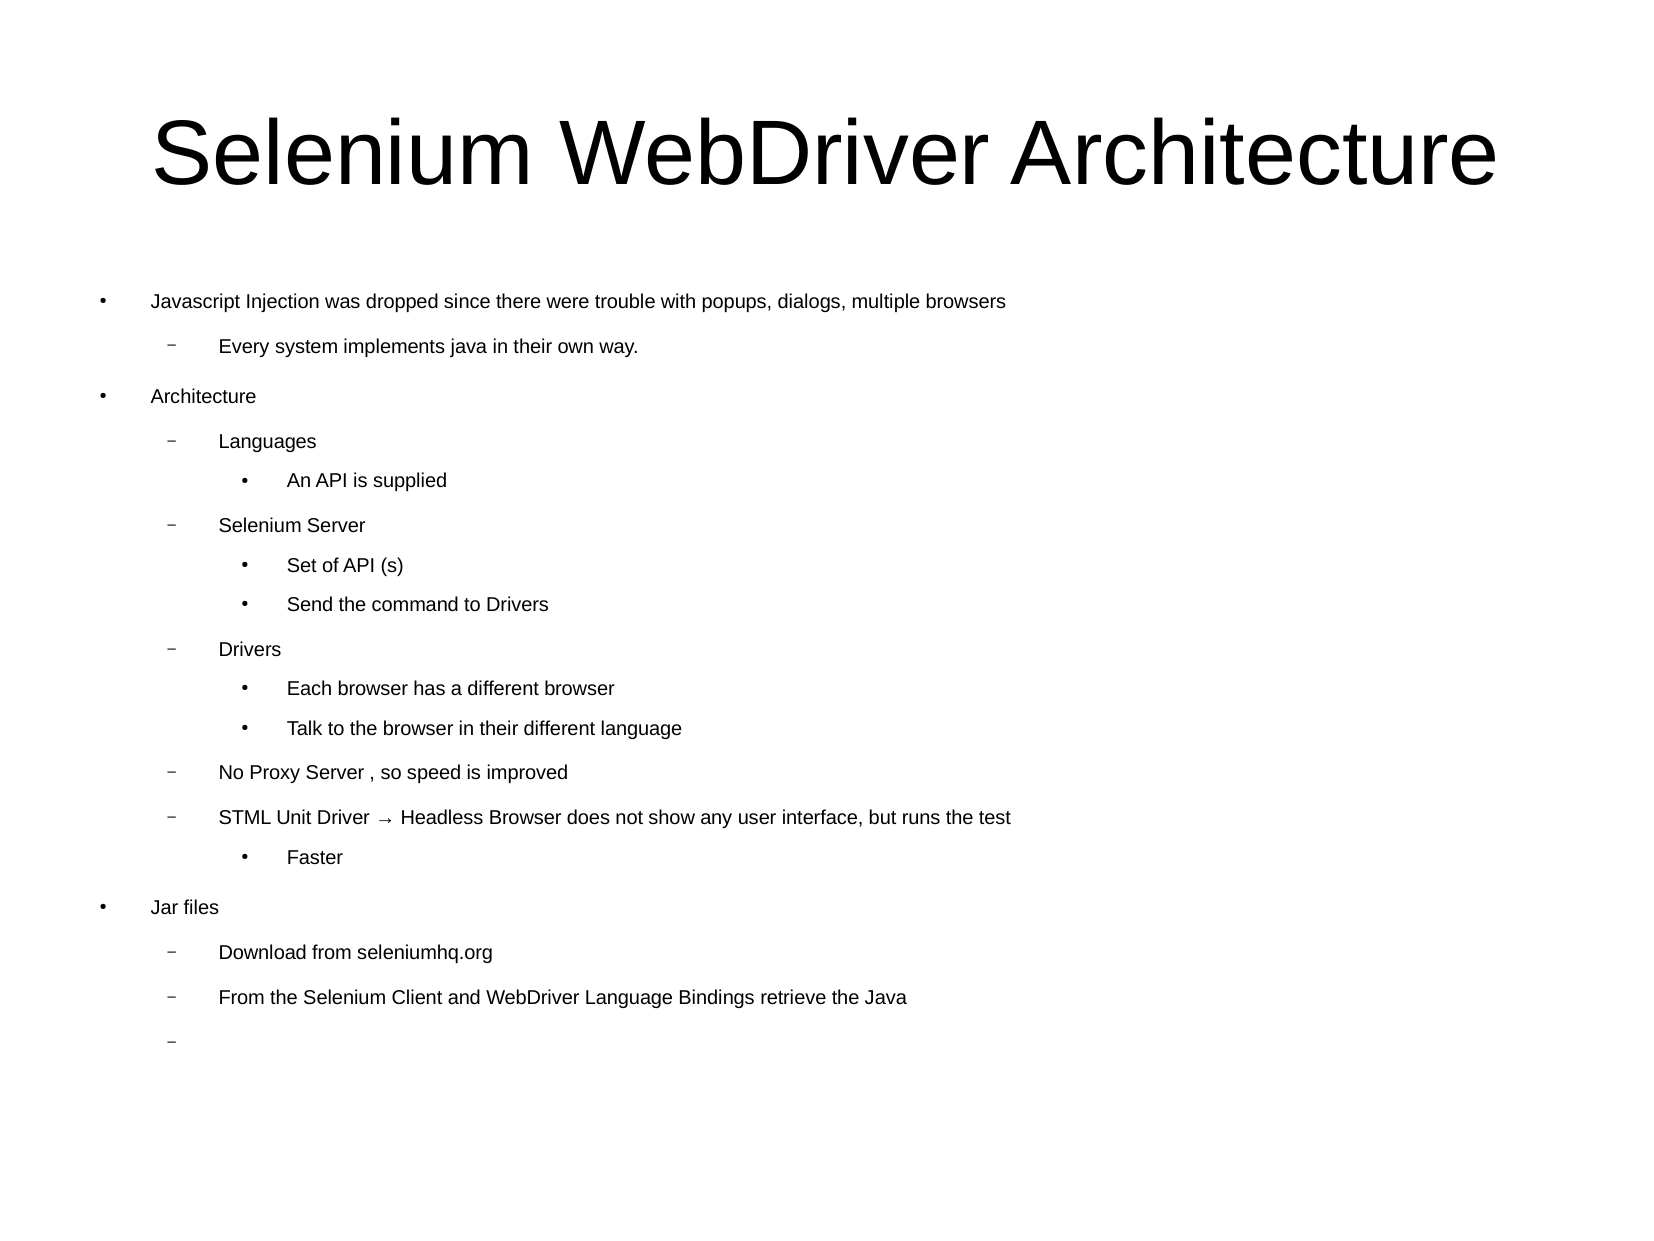

# Selenium WebDriver Architecture
Javascript Injection was dropped since there were trouble with popups, dialogs, multiple browsers
Every system implements java in their own way.
Architecture
Languages
An API is supplied
Selenium Server
Set of API (s)
Send the command to Drivers
Drivers
Each browser has a different browser
Talk to the browser in their different language
No Proxy Server , so speed is improved
STML Unit Driver → Headless Browser does not show any user interface, but runs the test
Faster
Jar files
Download from seleniumhq.org
From the Selenium Client and WebDriver Language Bindings retrieve the Java